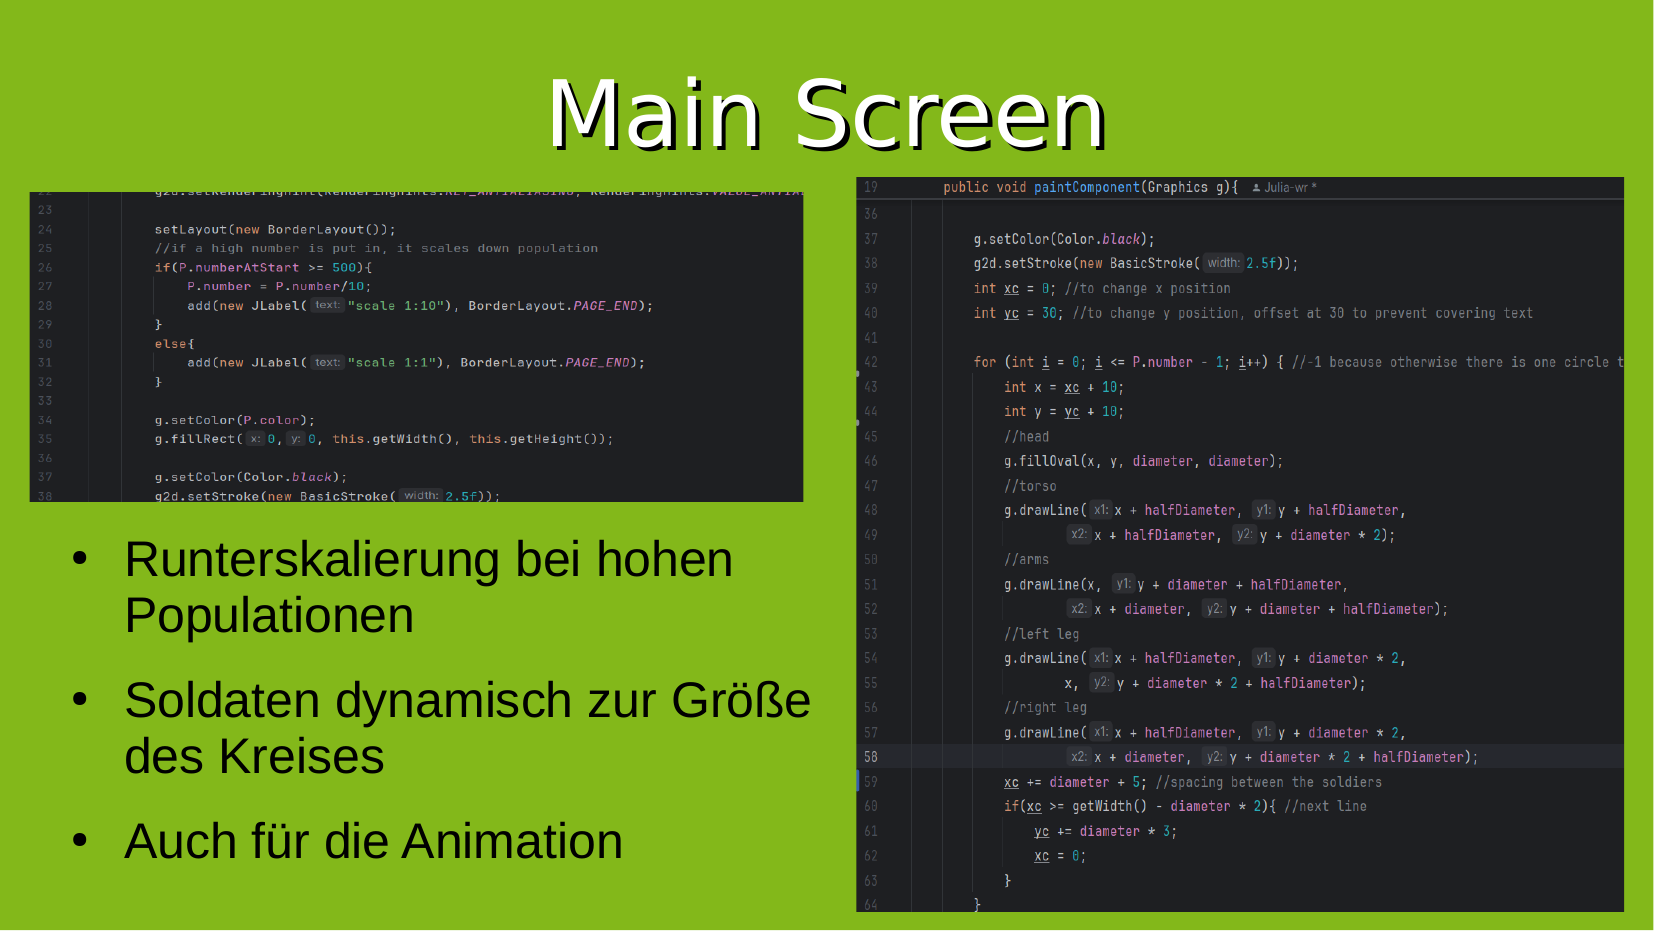

# Main Screen
Runterskalierung bei hohen Populationen
Soldaten dynamisch zur Größe des Kreises
Auch für die Animation